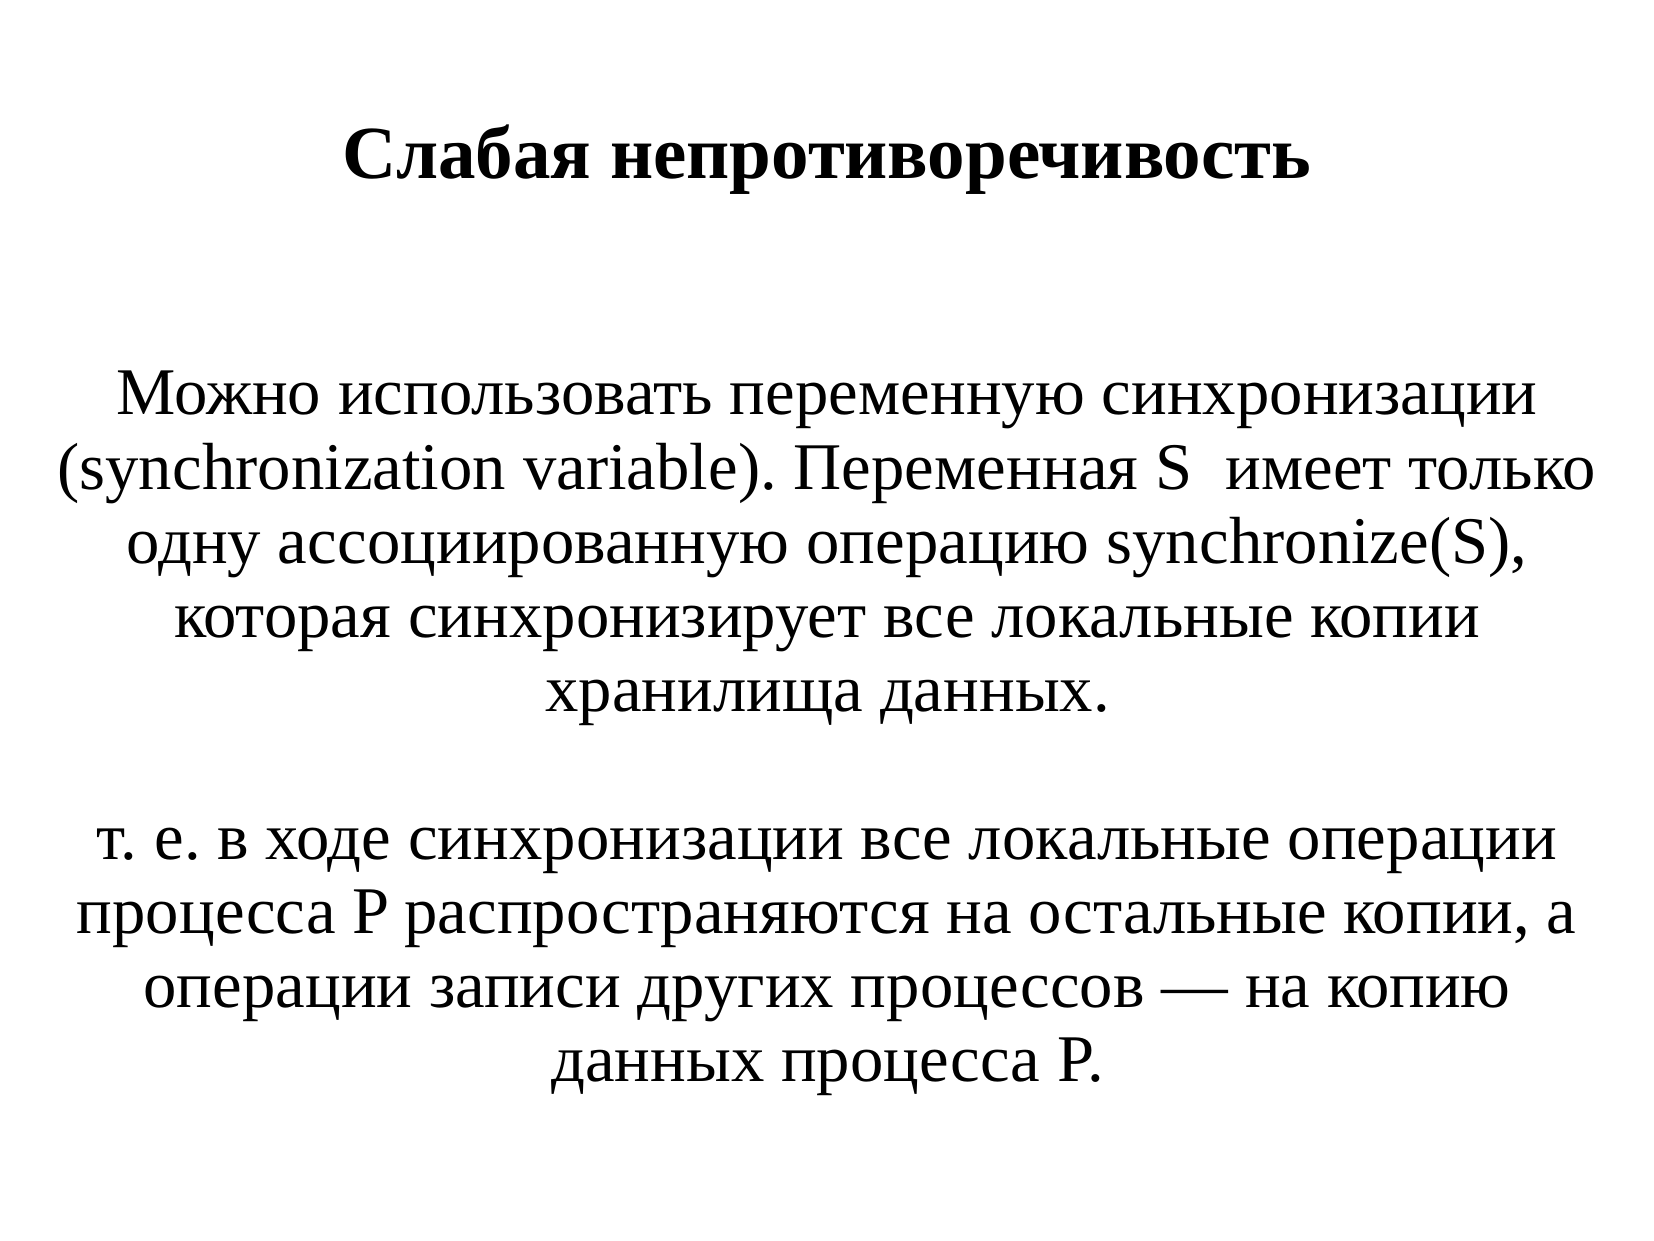

# Слабая непротиворечивость
Можно использовать переменную синхронизации (synchronization variable). Переменная S имеет только одну ассоциированную операцию synchronize(S), которая синхронизирует все локальные копии хранилища данных.
т. е. в ходе синхронизации все локальные операции процесса P распространяются на остальные копии, а операции записи других процессов — на копию данных процесса P.